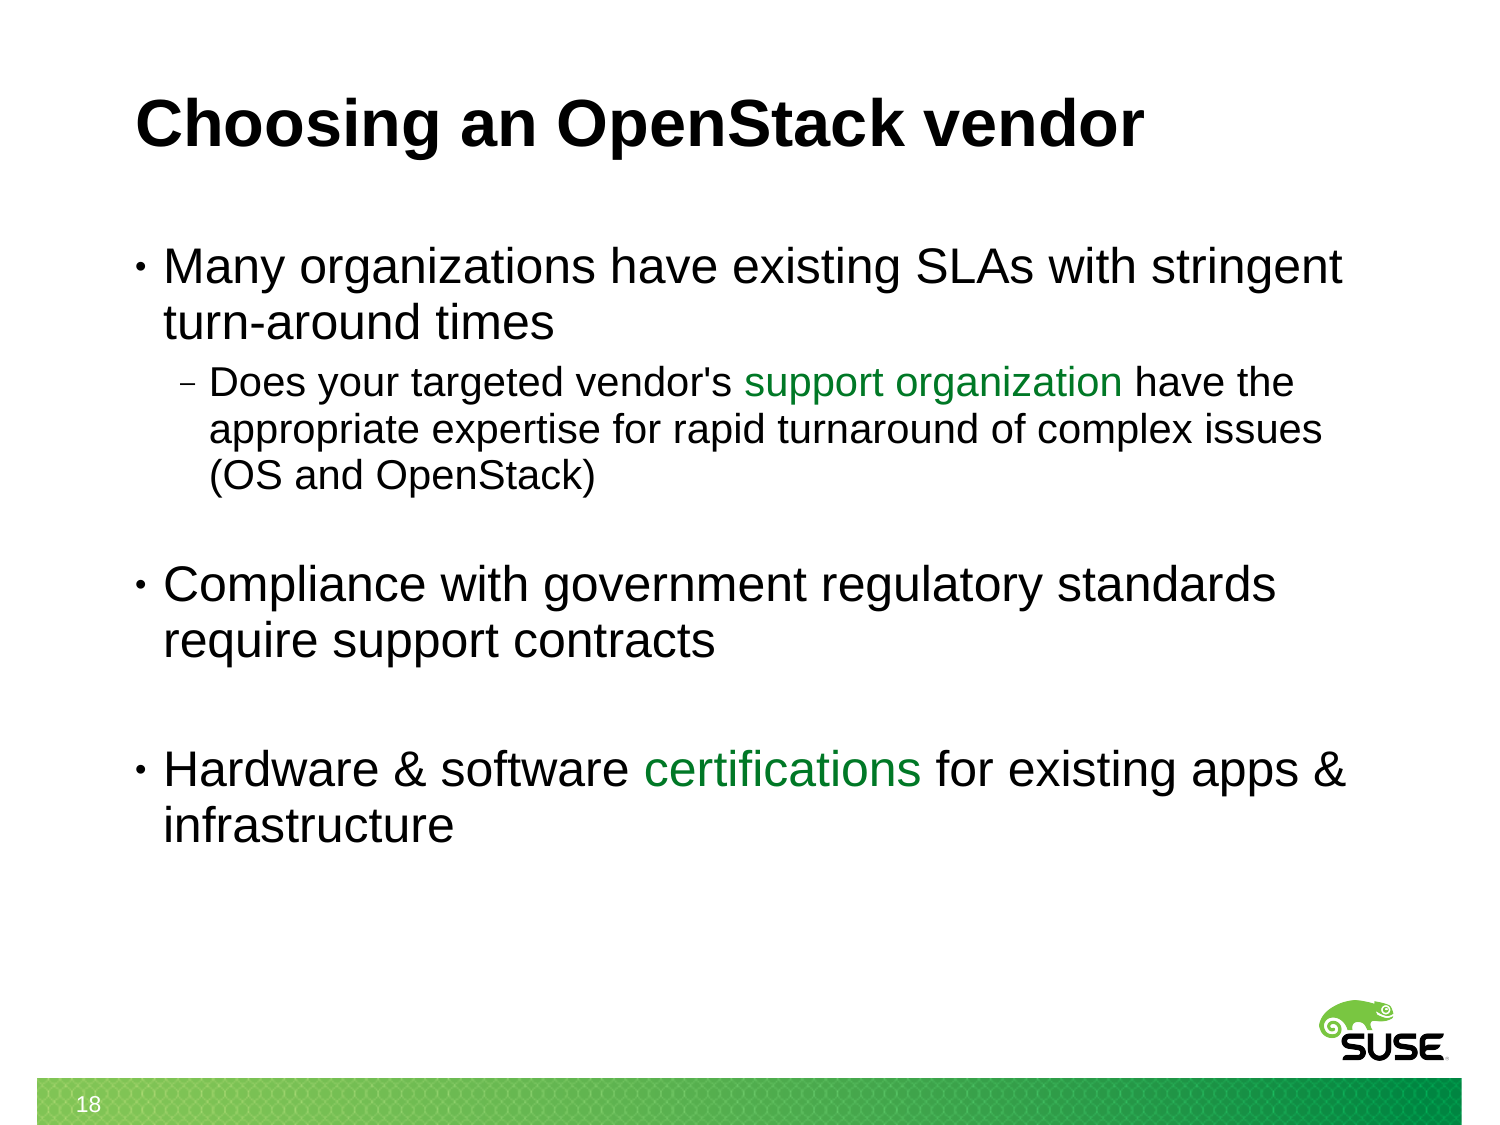

# Choosing an OpenStack vendor
Many organizations have existing SLAs with stringent turn-around times
Does your targeted vendor's support organization have the appropriate expertise for rapid turnaround of complex issues (OS and OpenStack)
Compliance with government regulatory standards require support contracts
Hardware & software certifications for existing apps & infrastructure